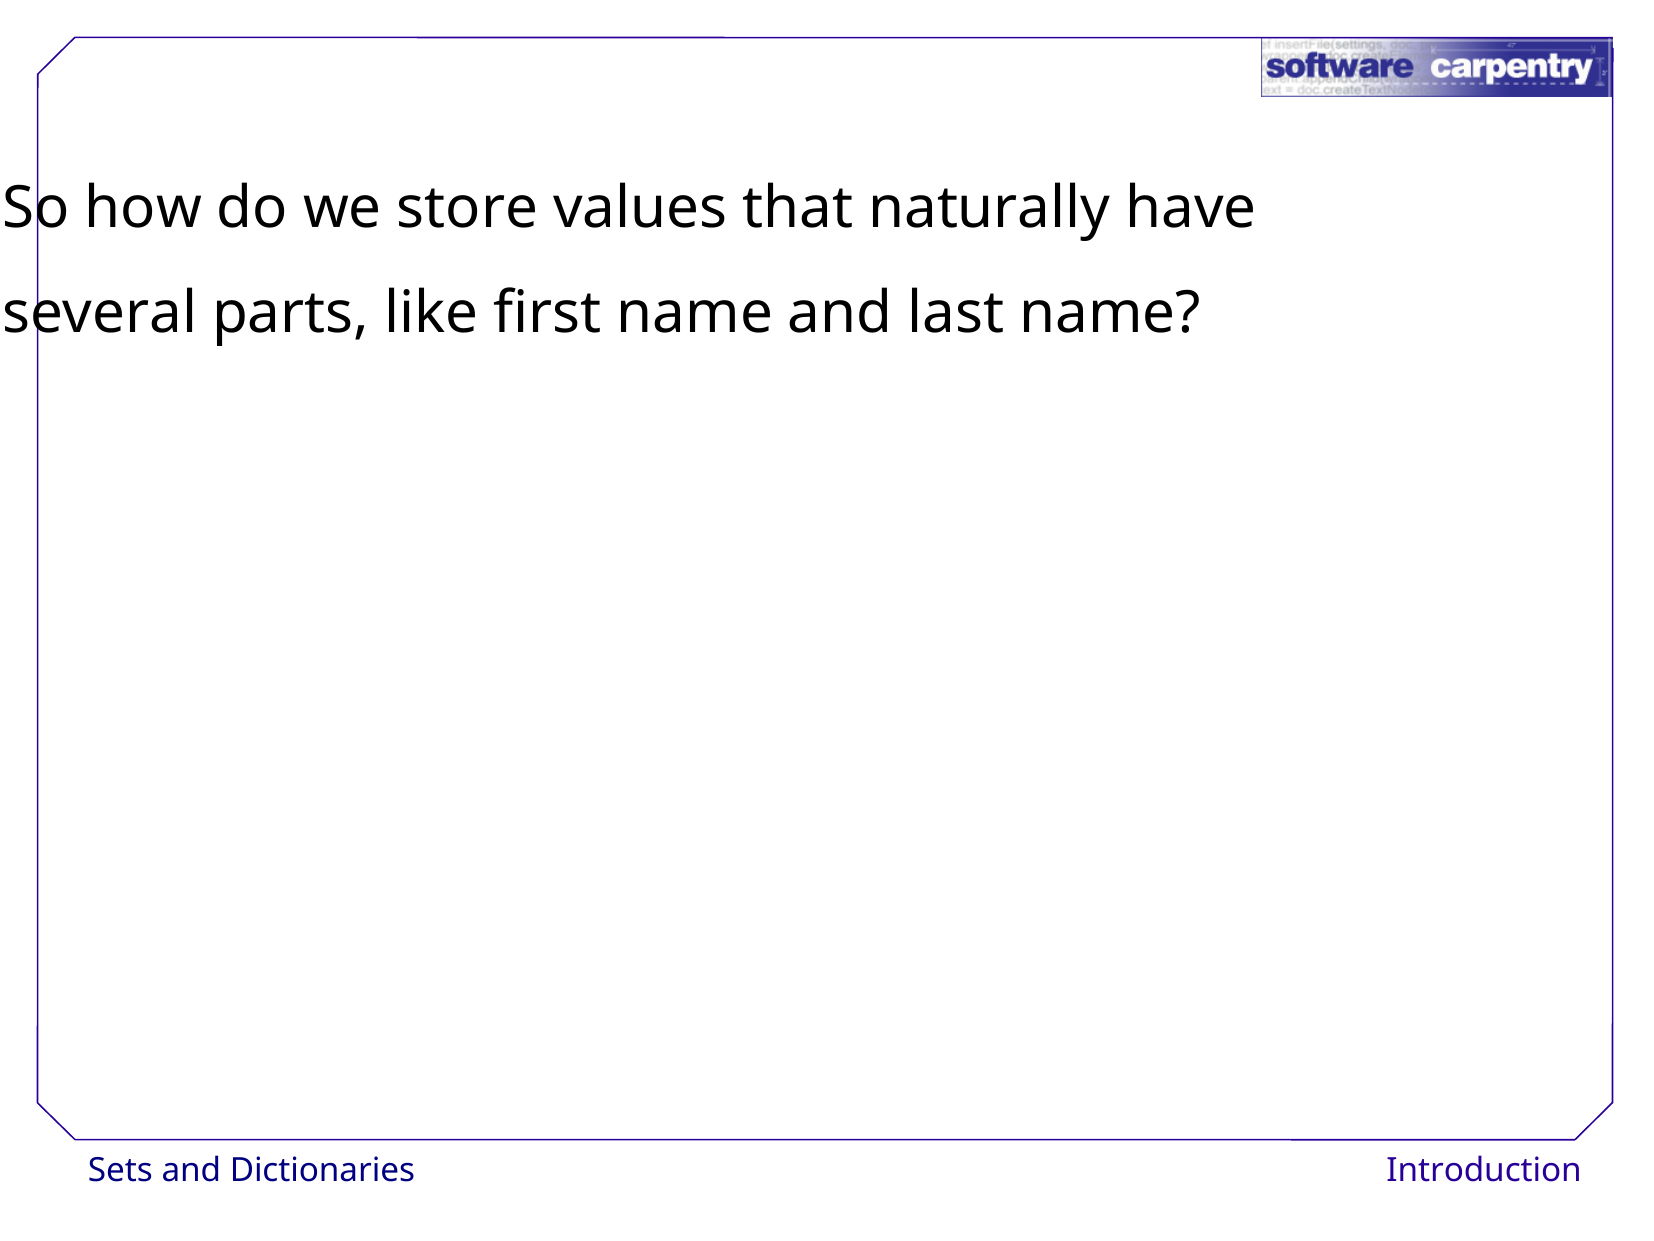

So how do we store values that naturally have
several parts, like first name and last name?